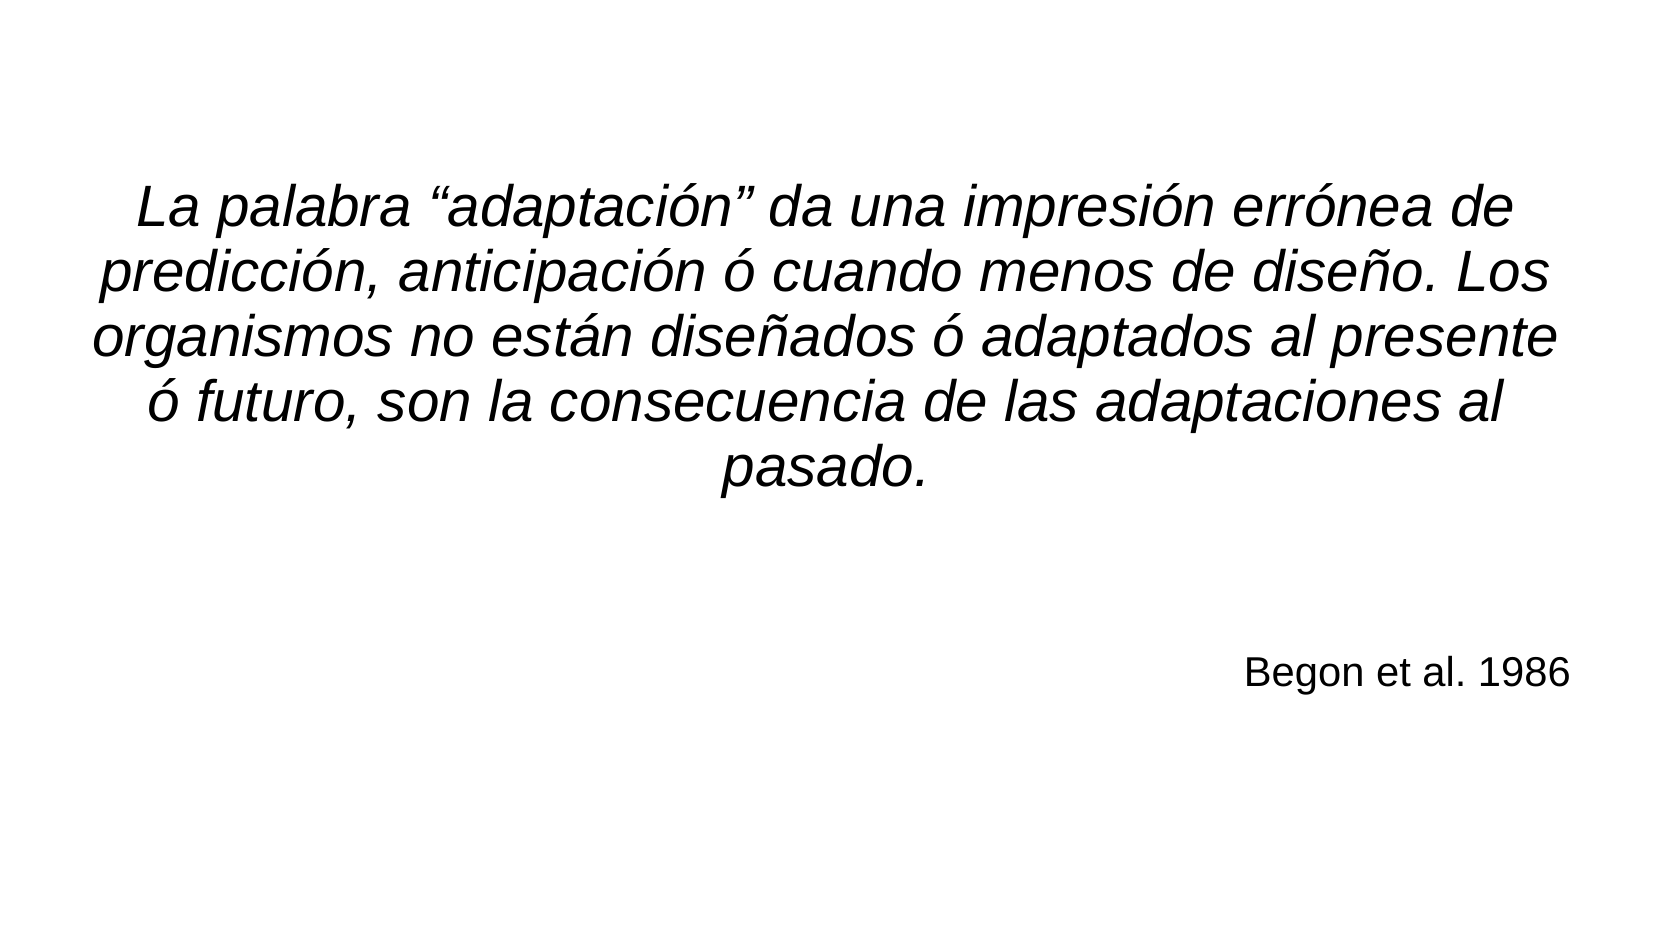

# La palabra “adaptación” da una impresión errónea de predicción, anticipación ó cuando menos de diseño. Los organismos no están diseñados ó adaptados al presente ó futuro, son la consecuencia de las adaptaciones al pasado.
Begon et al. 1986